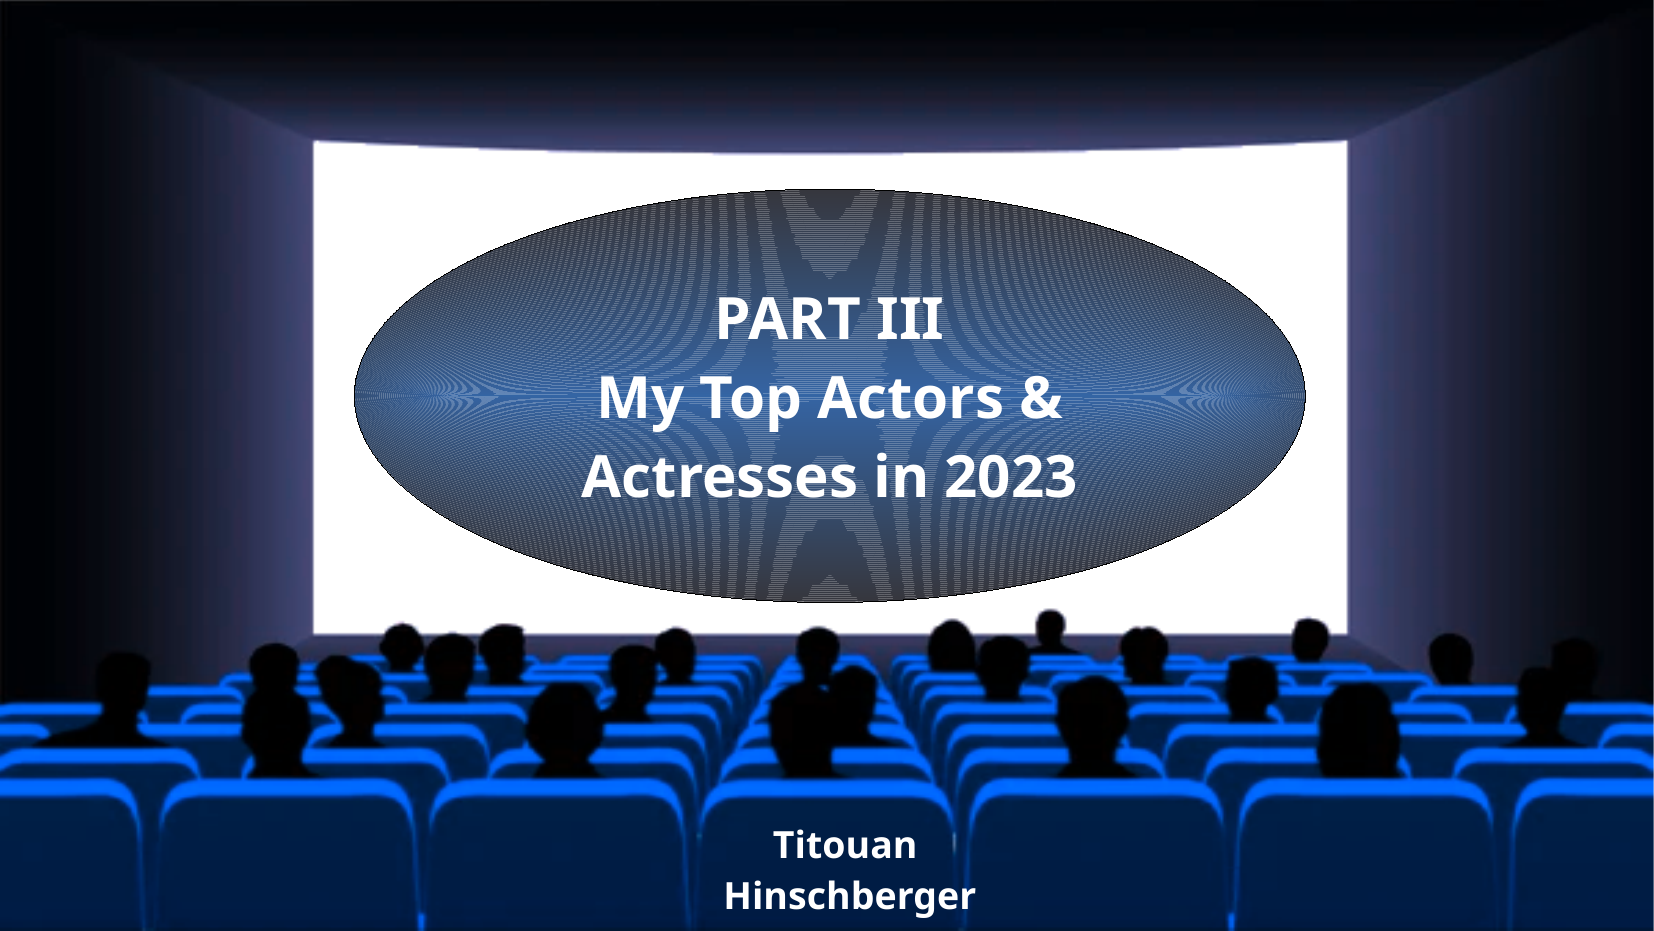

PART III
My Top Actors & Actresses in 2023